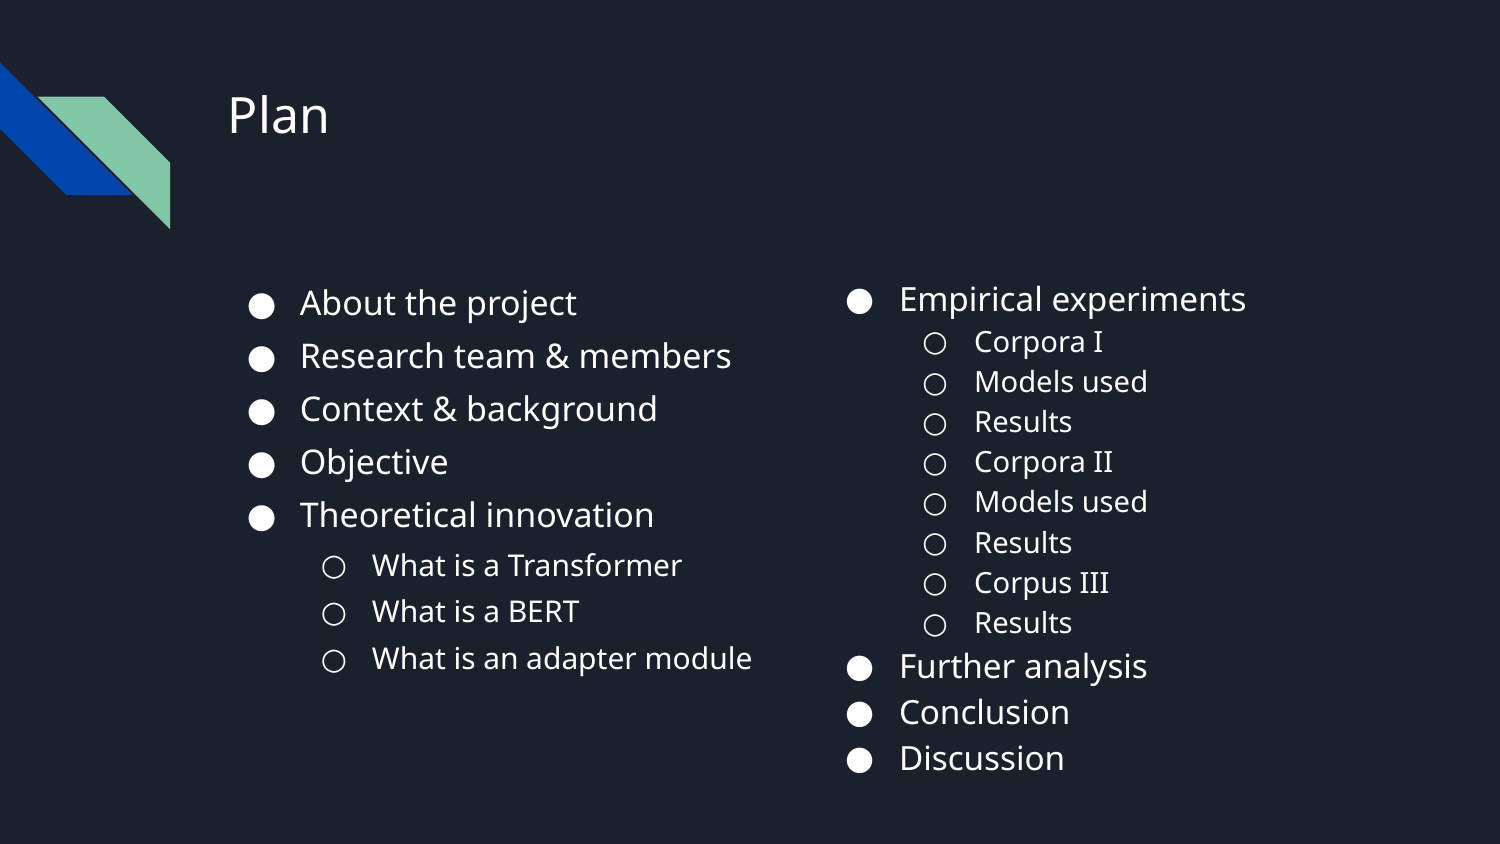

# Plan
About the project
Research team & members
Context & background
Objective
Theoretical innovation
What is a Transformer
What is a BERT
What is an adapter module
Empirical experiments
Corpora I
Models used
Results
Corpora II
Models used
Results
Corpus III
Results
Further analysis
Conclusion
Discussion